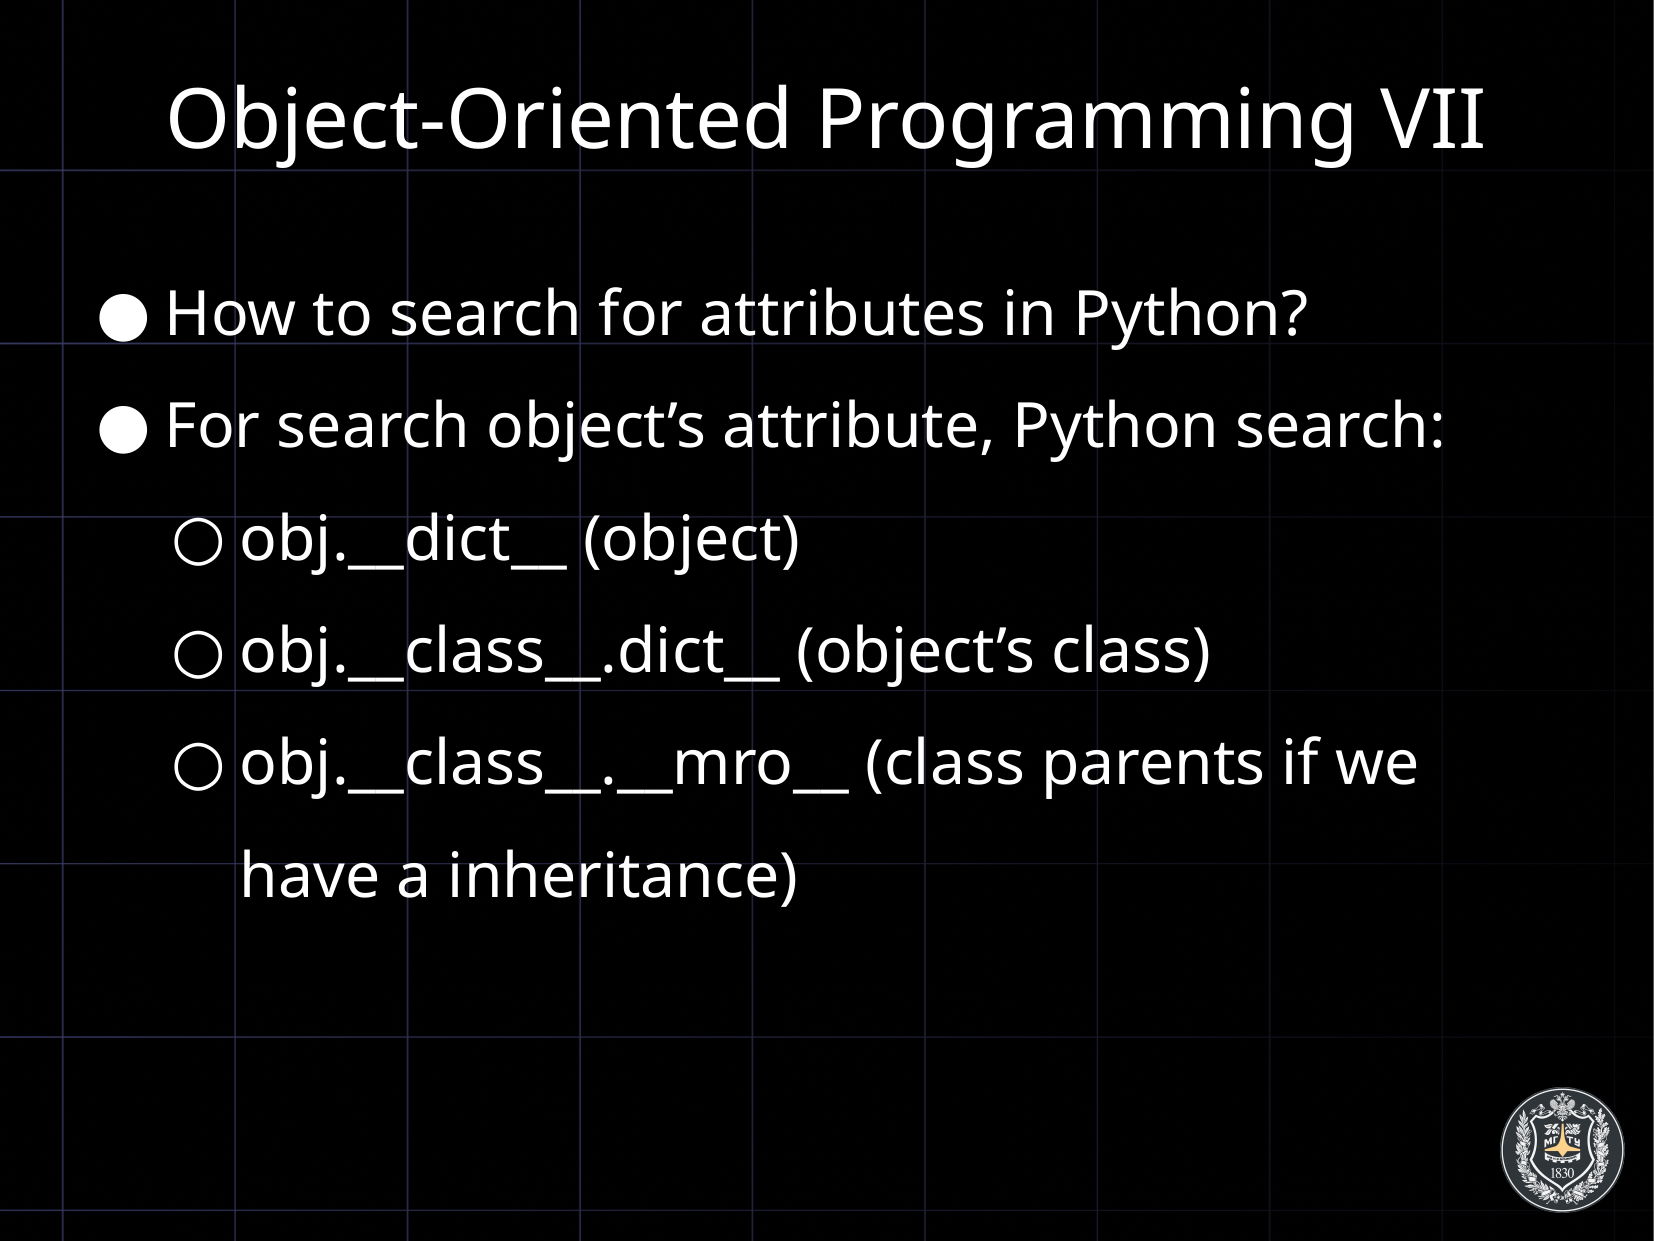

Object-Oriented Programming VII
How to search for attributes in Python?
For search object’s attribute, Python search:
obj.__dict__ (object)
obj.__class__.dict__ (object’s class)
obj.__class__.__mro__ (class parents if we have a inheritance)